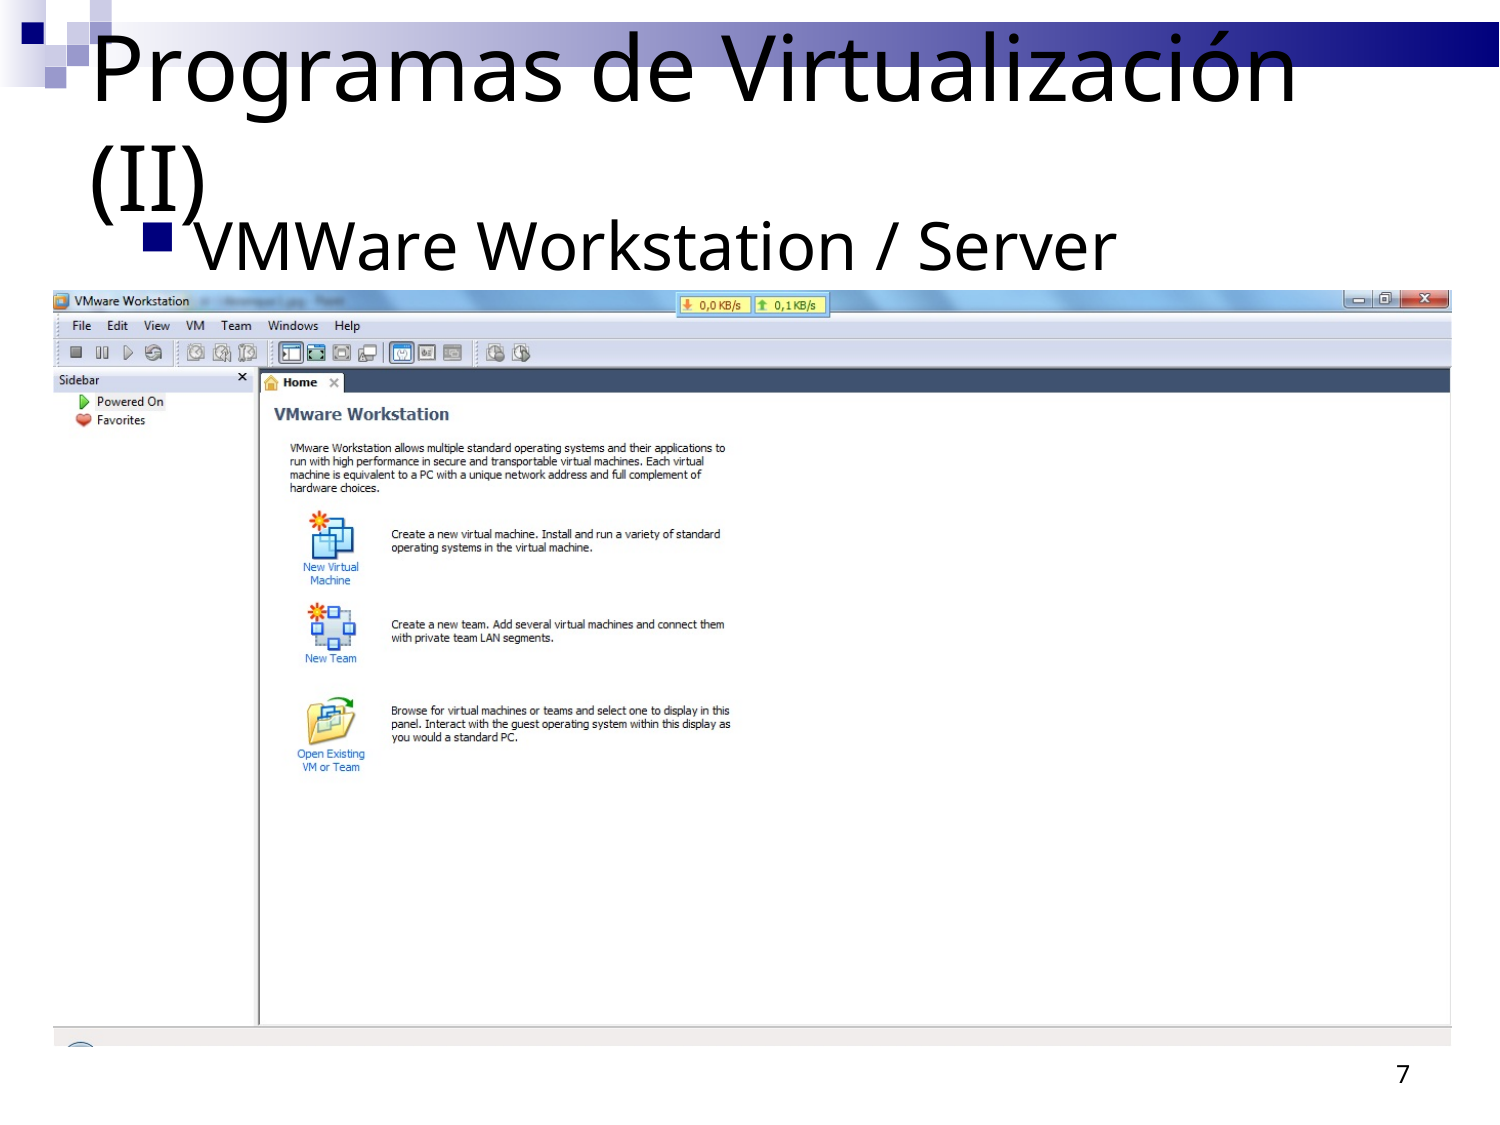

Programas de Virtualización (II)
VMWare Workstation / Server